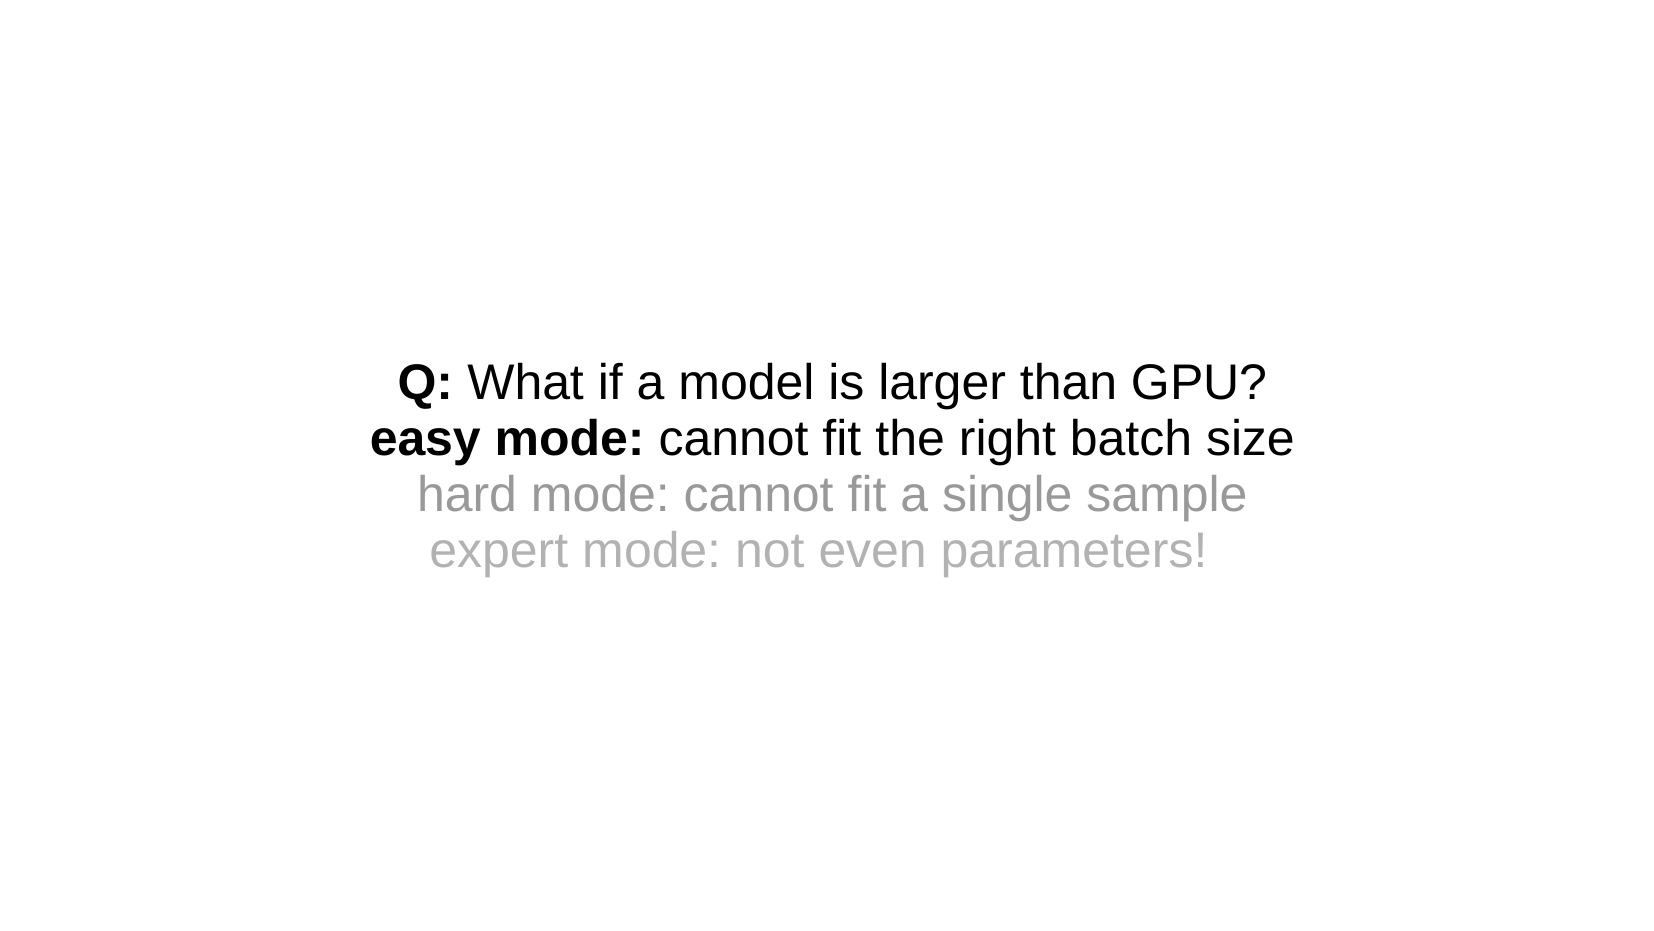

#
Q: What if a model is larger than GPU?
easy mode: cannot fit the right batch size
hard mode: cannot fit a single sample
expert mode: not even parameters!